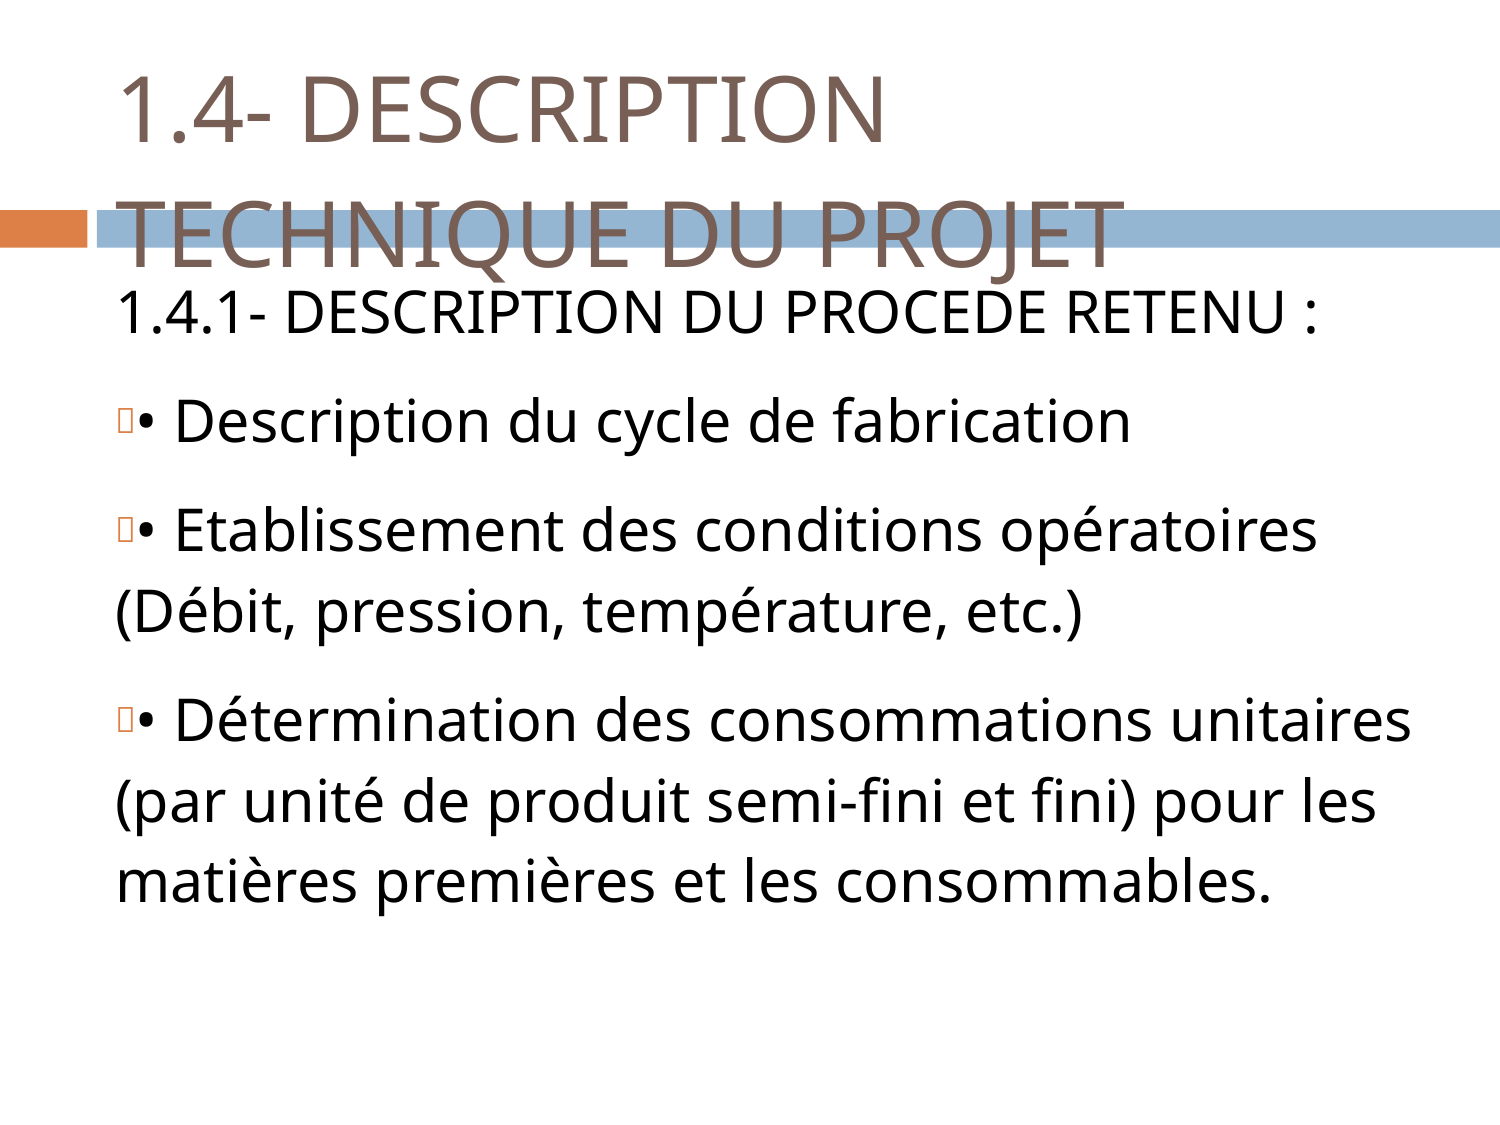

# 1.4- DESCRIPTION TECHNIQUE DU PROJET
1.4.1- DESCRIPTION DU PROCEDE RETENU :
• Description du cycle de fabrication
• Etablissement des conditions opératoires (Débit, pression, température, etc.)
• Détermination des consommations unitaires (par unité de produit semi-fini et fini) pour les matières premières et les consommables.